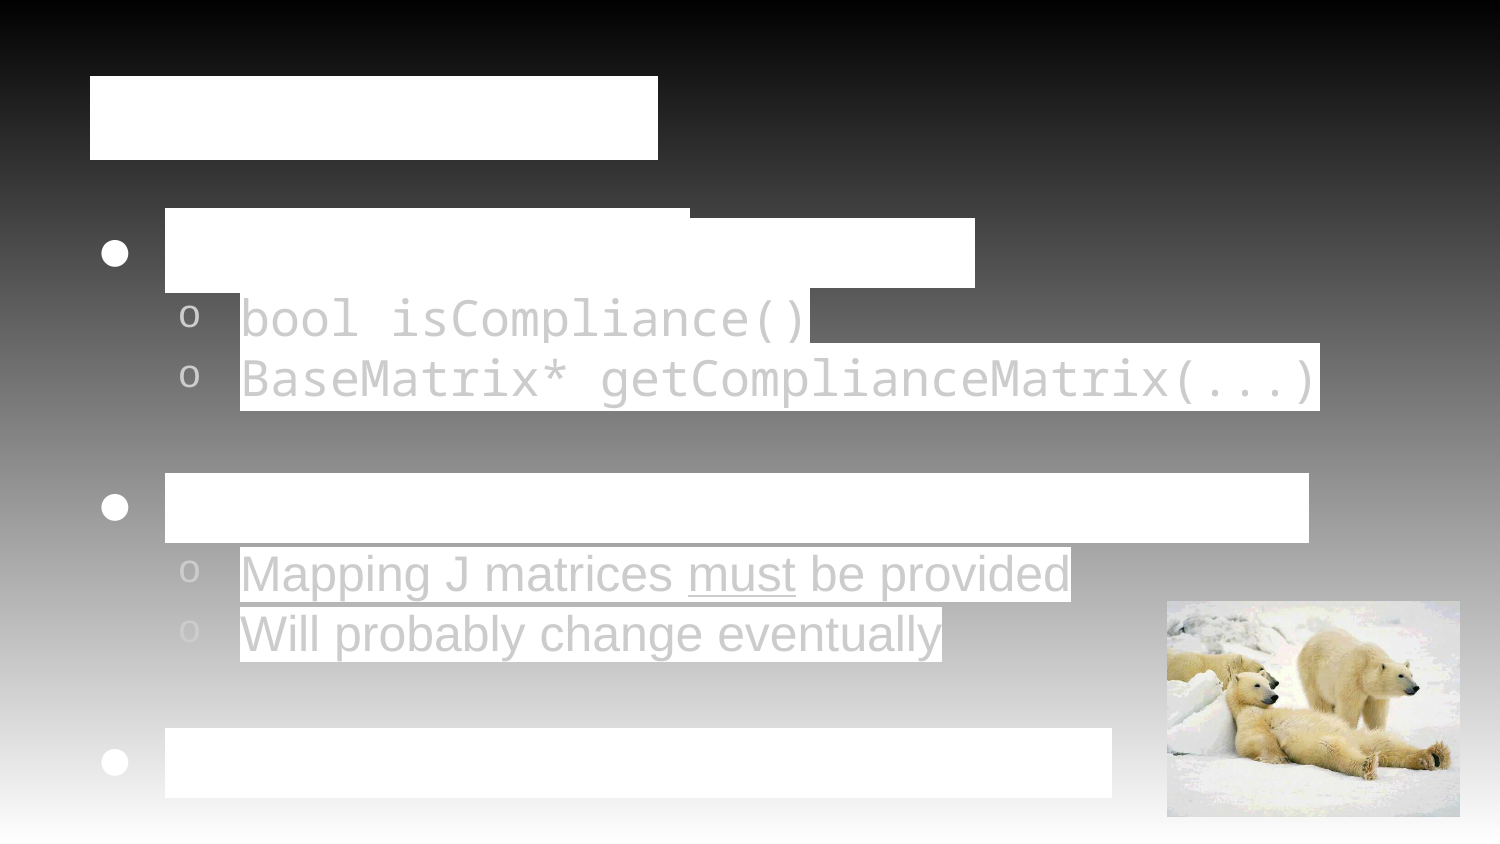

# Compliance API
BaseForceField additions:
bool isCompliance()
BaseMatrix* getComplianceMatrix(...)
For now, complete KKT system assembly
Mapping J matrices must be provided
Will probably change eventually
Not a lot to implement, don’t worry